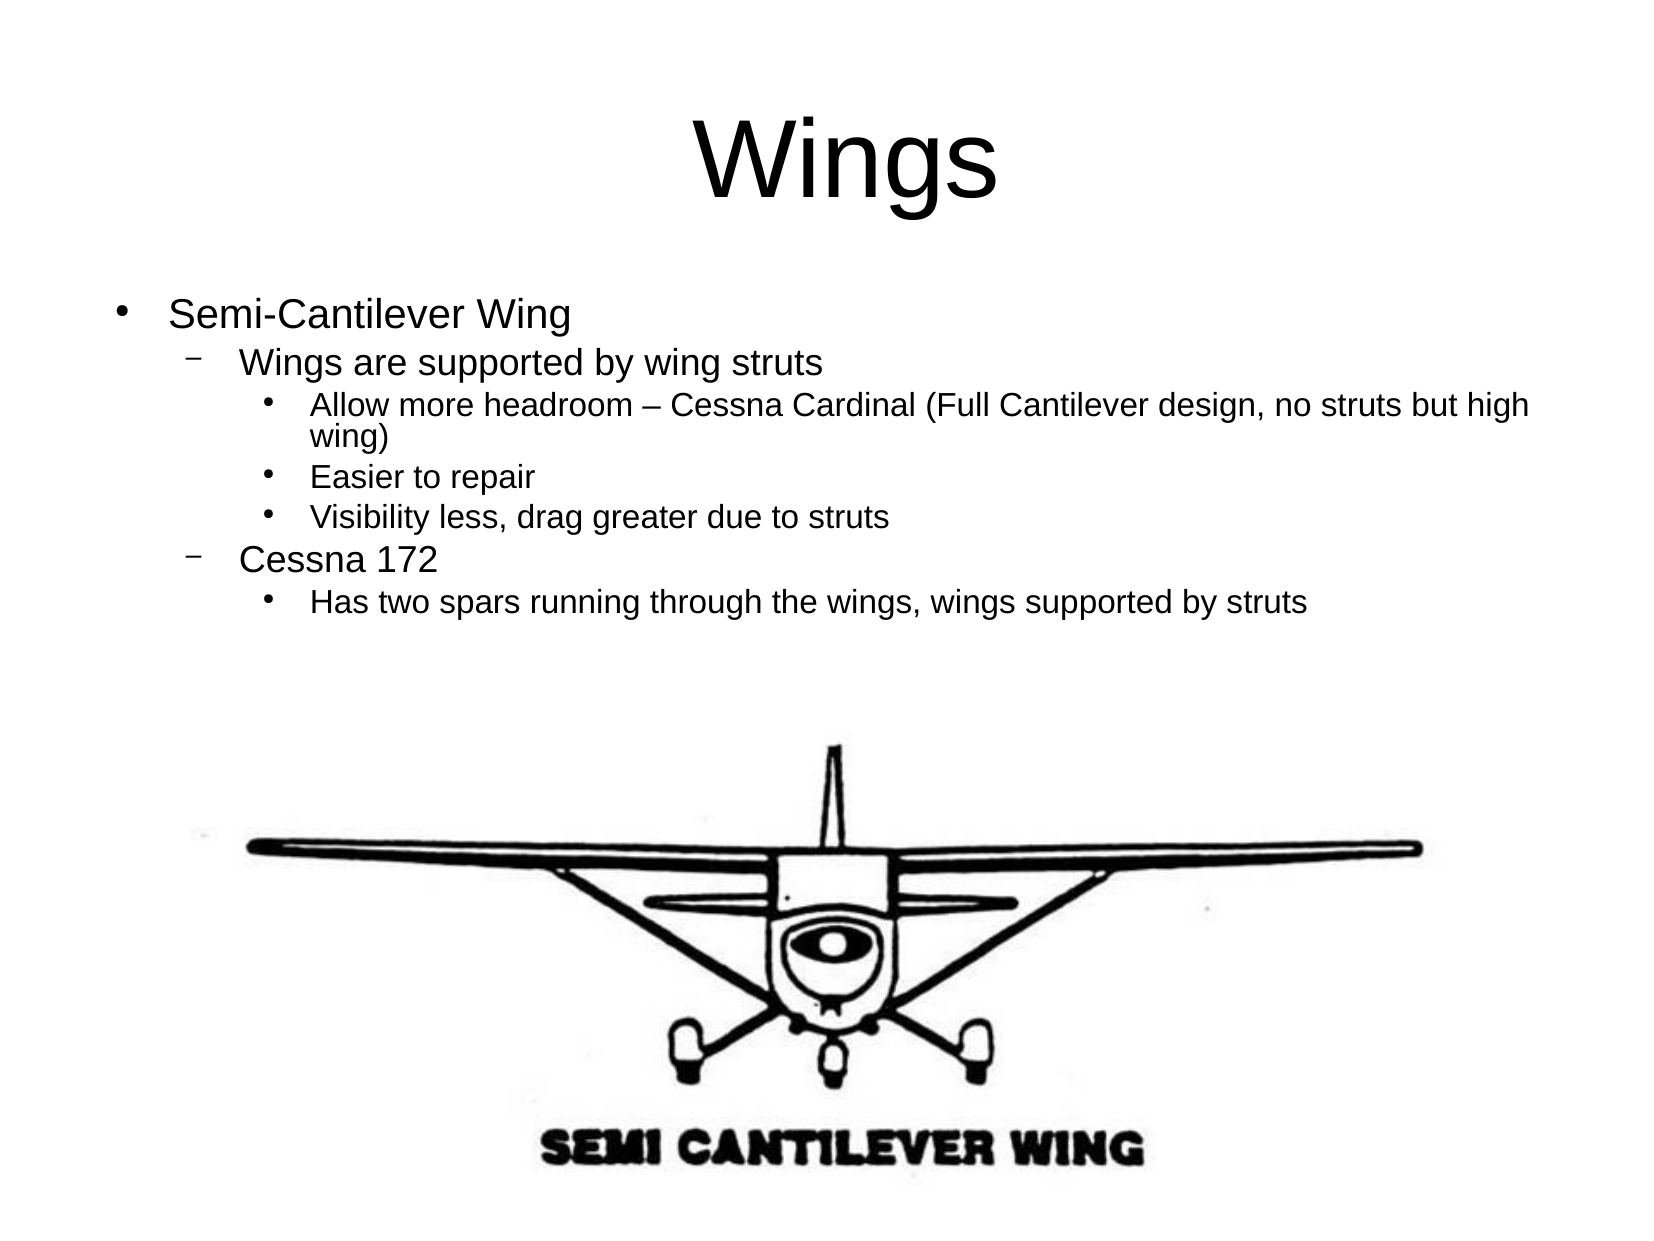

# Wings
Semi-Cantilever Wing
Wings are supported by wing struts
Allow more headroom – Cessna Cardinal (Full Cantilever design, no struts but high wing)
Easier to repair
Visibility less, drag greater due to struts
Cessna 172
Has two spars running through the wings, wings supported by struts